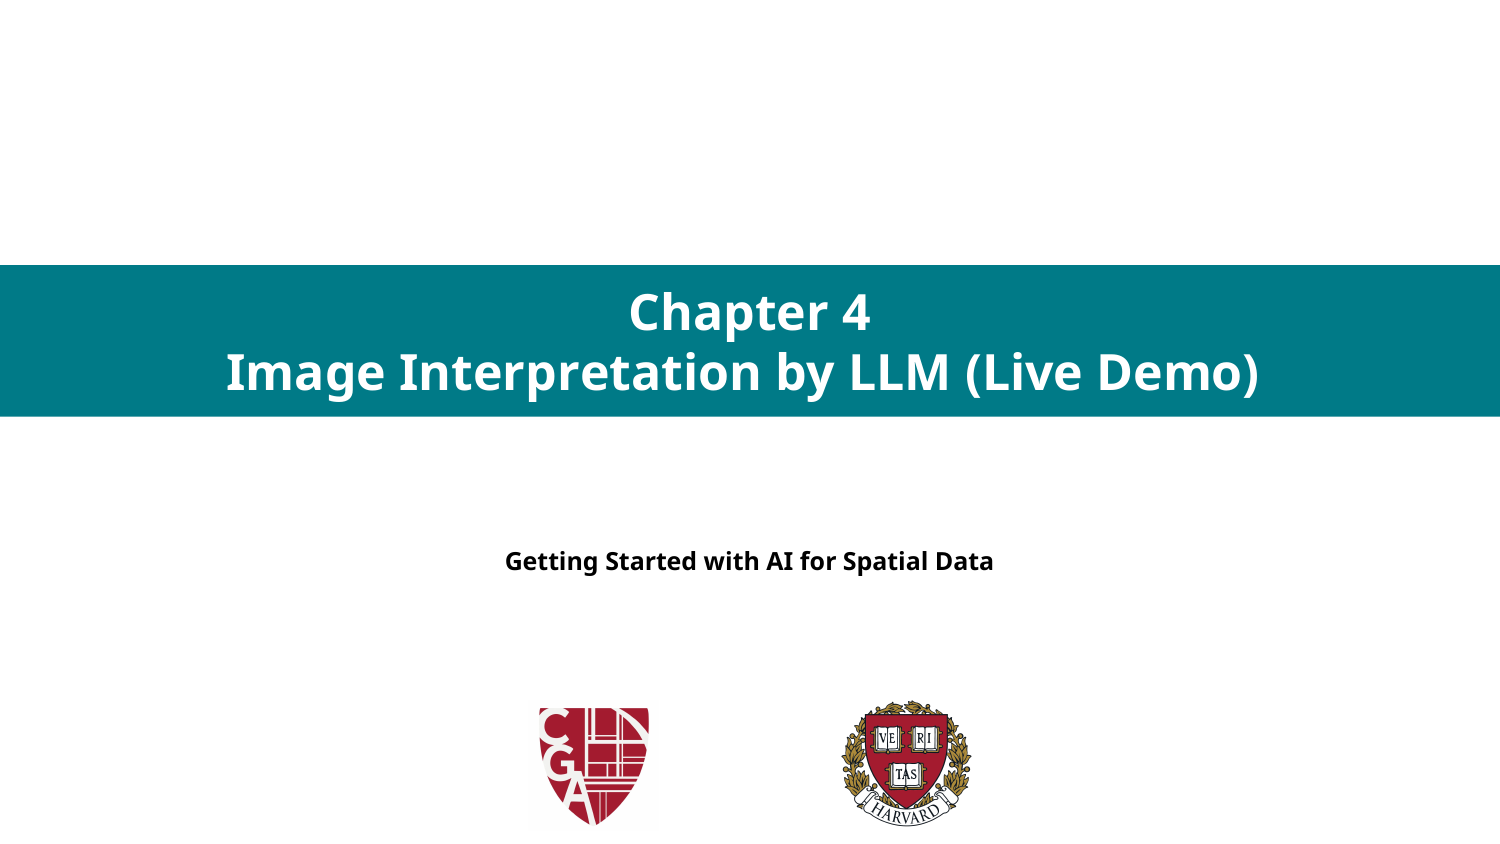

Chapter 4
Image Interpretation by LLM (Live Demo)
Getting Started with AI for Spatial Data